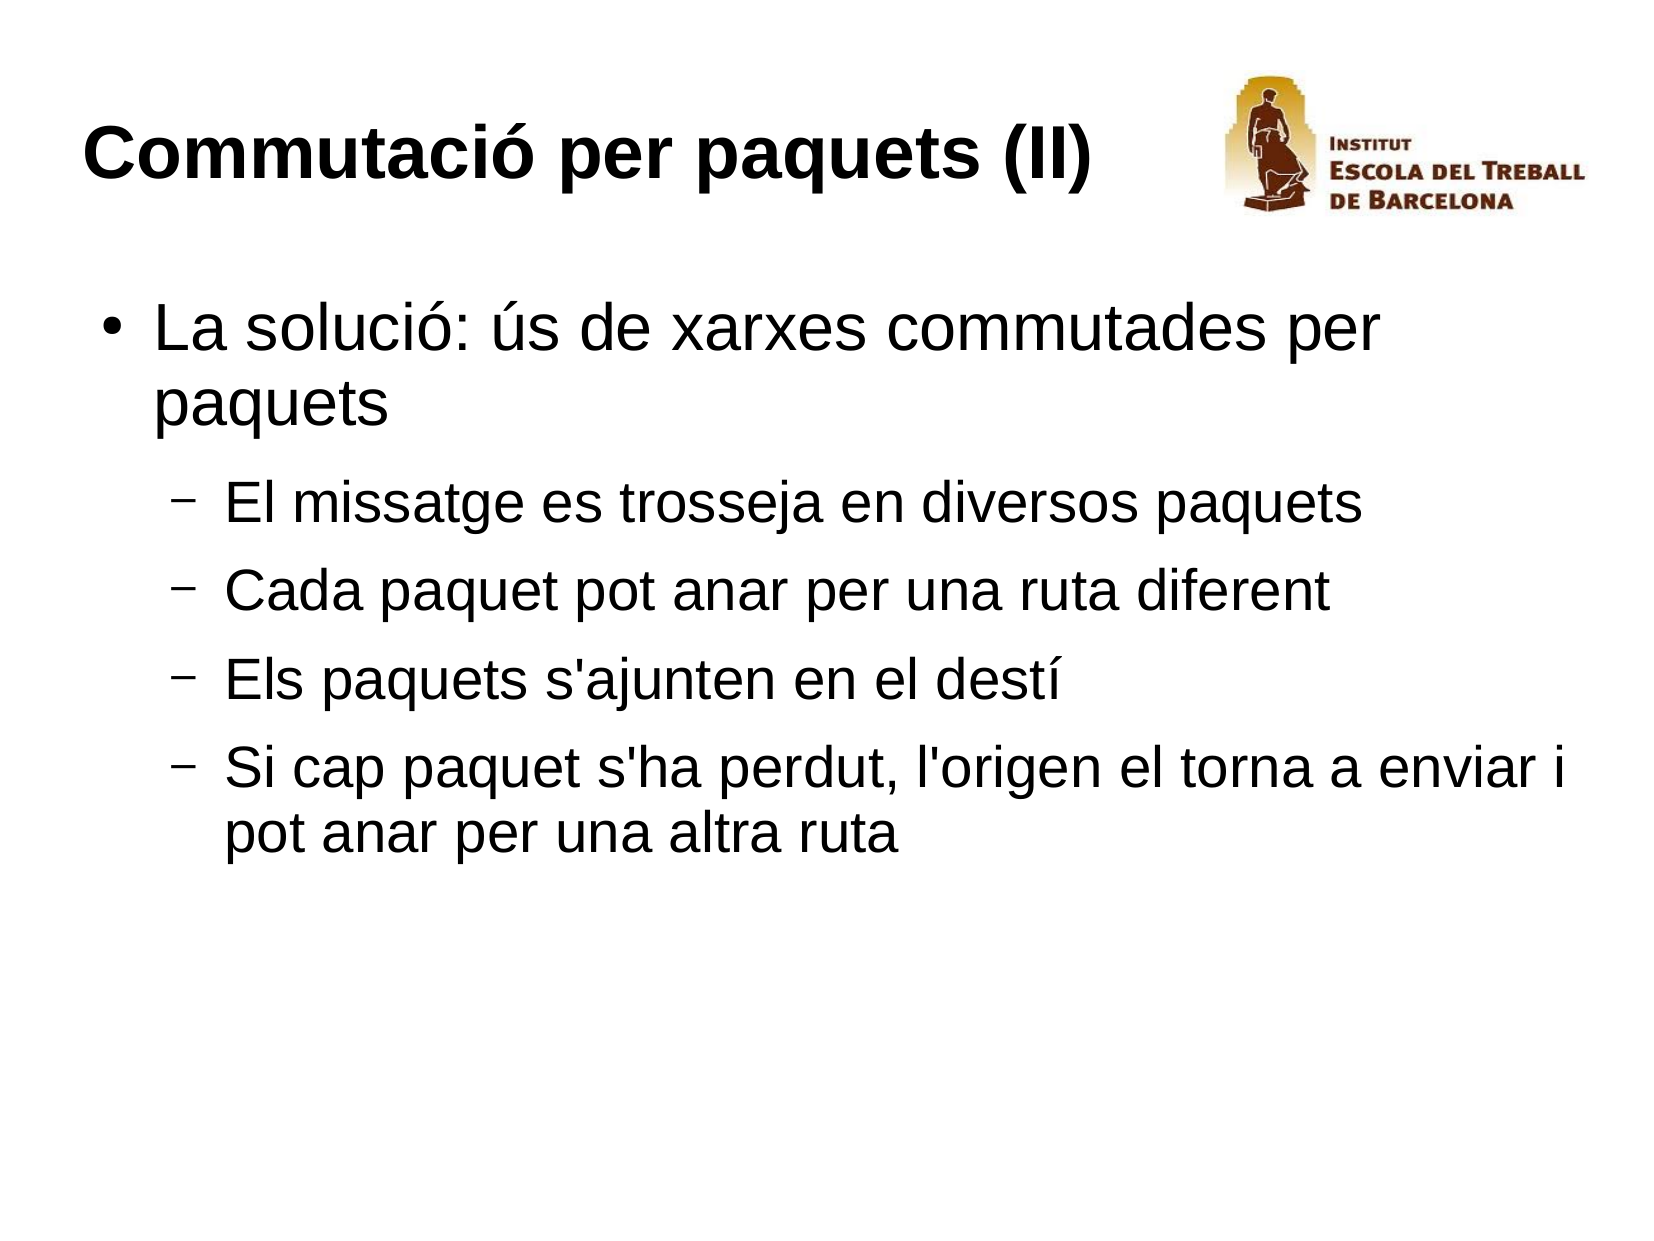

# Commutació per paquets (II)
La solució: ús de xarxes commutades per paquets
El missatge es trosseja en diversos paquets
Cada paquet pot anar per una ruta diferent
Els paquets s'ajunten en el destí
Si cap paquet s'ha perdut, l'origen el torna a enviar i pot anar per una altra ruta